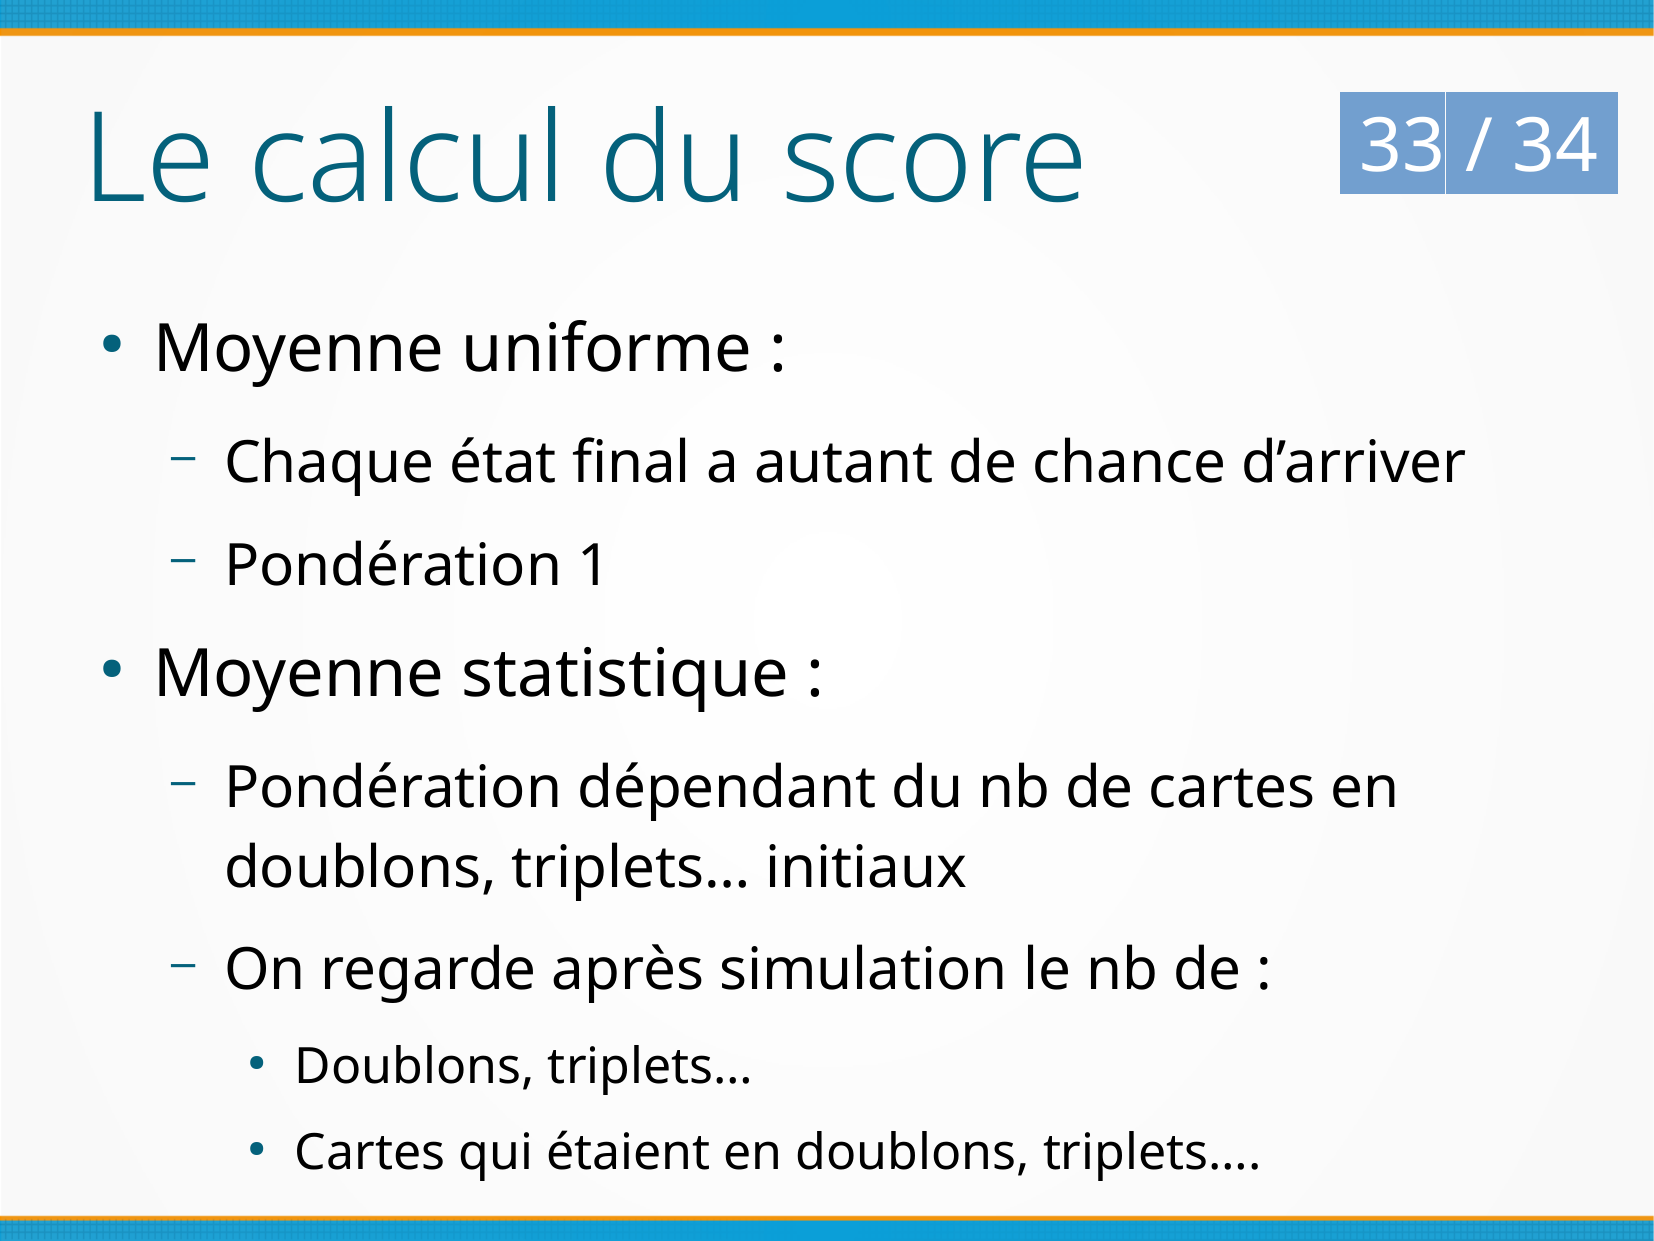

# Le calcul du score
33
Moyenne uniforme :
Chaque état final a autant de chance d’arriver
Pondération 1
Moyenne statistique :
Pondération dépendant du nb de cartes en doublons, triplets… initiaux
On regarde après simulation le nb de :
Doublons, triplets…
Cartes qui étaient en doublons, triplets….